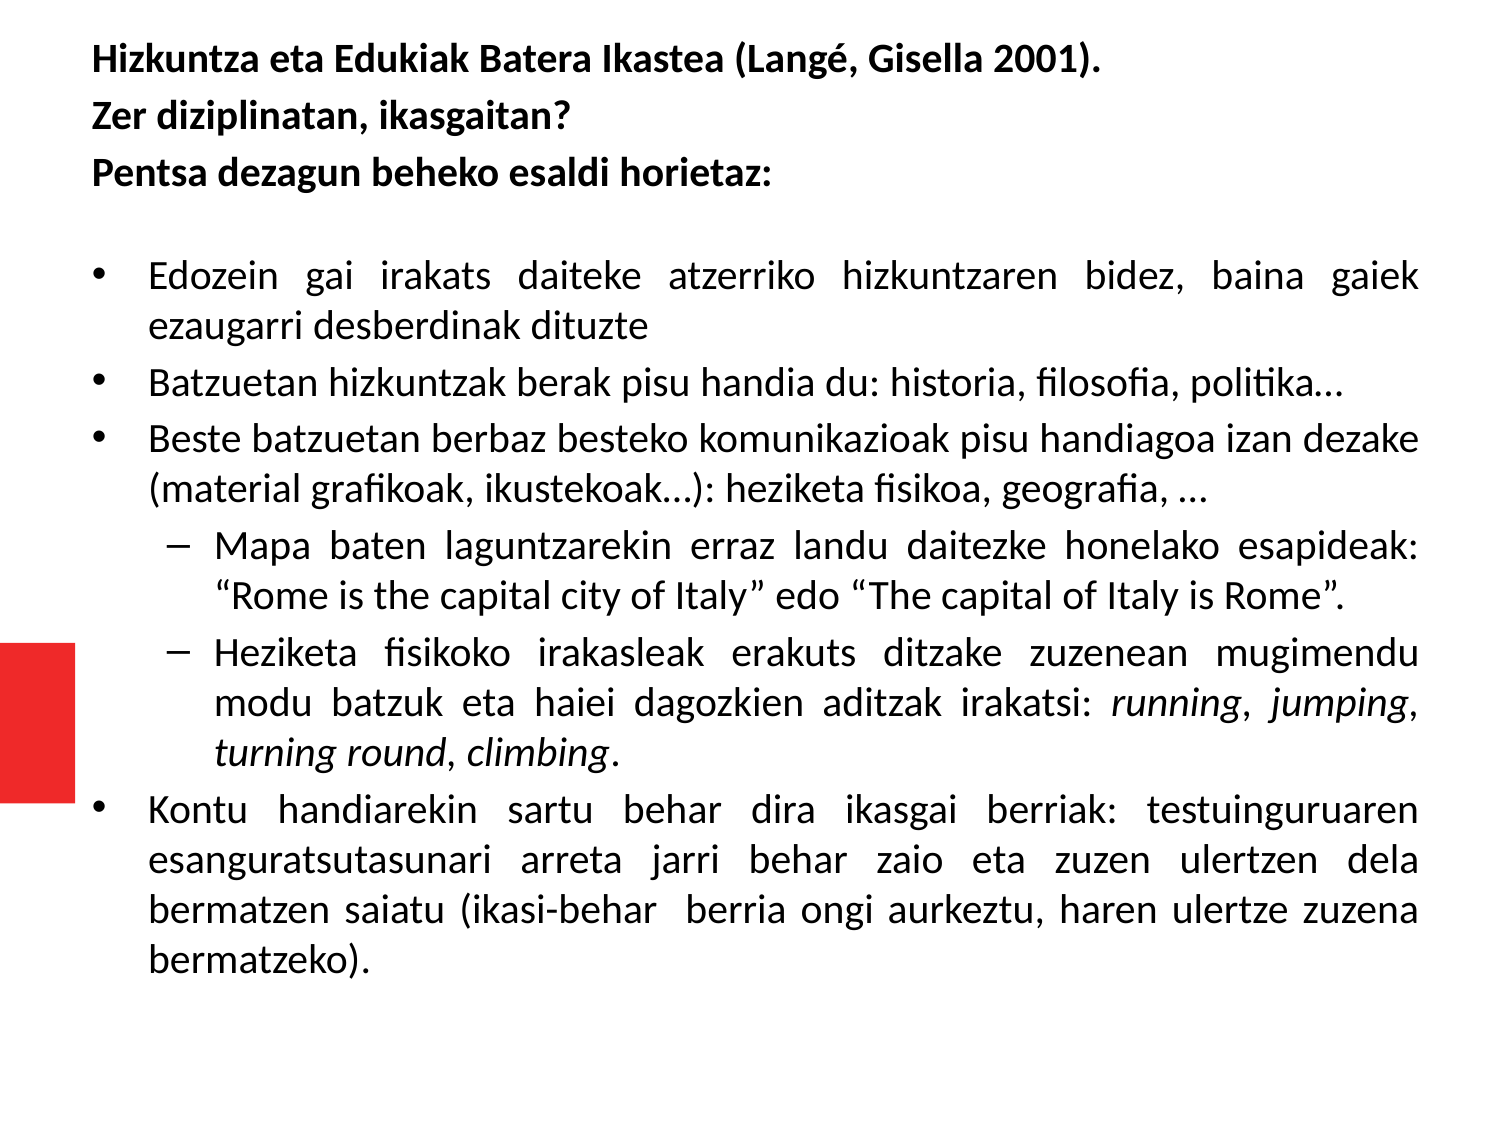

# Hizkuntza eta Edukiak Batera Ikastea (Langé, Gisella 2001).
Zer diziplinatan, ikasgaitan?
Pentsa dezagun beheko esaldi horietaz:
Edozein gai irakats daiteke atzerriko hizkuntzaren bidez, baina gaiek ezaugarri desberdinak dituzte
Batzuetan hizkuntzak berak pisu handia du: historia, filosofia, politika…
Beste batzuetan berbaz besteko komunikazioak pisu handiagoa izan dezake (material grafikoak, ikustekoak…): heziketa fisikoa, geografia, …
Mapa baten laguntzarekin erraz landu daitezke honelako esapideak: “Rome is the capital city of Italy” edo “The capital of Italy is Rome”.
Heziketa fisikoko irakasleak erakuts ditzake zuzenean mugimendu modu batzuk eta haiei dagozkien aditzak irakatsi: running, jumping, turning round, climbing.
Kontu handiarekin sartu behar dira ikasgai berriak: testuinguruaren esanguratsutasunari arreta jarri behar zaio eta zuzen ulertzen dela bermatzen saiatu (ikasi-behar berria ongi aurkeztu, haren ulertze zuzena bermatzeko).